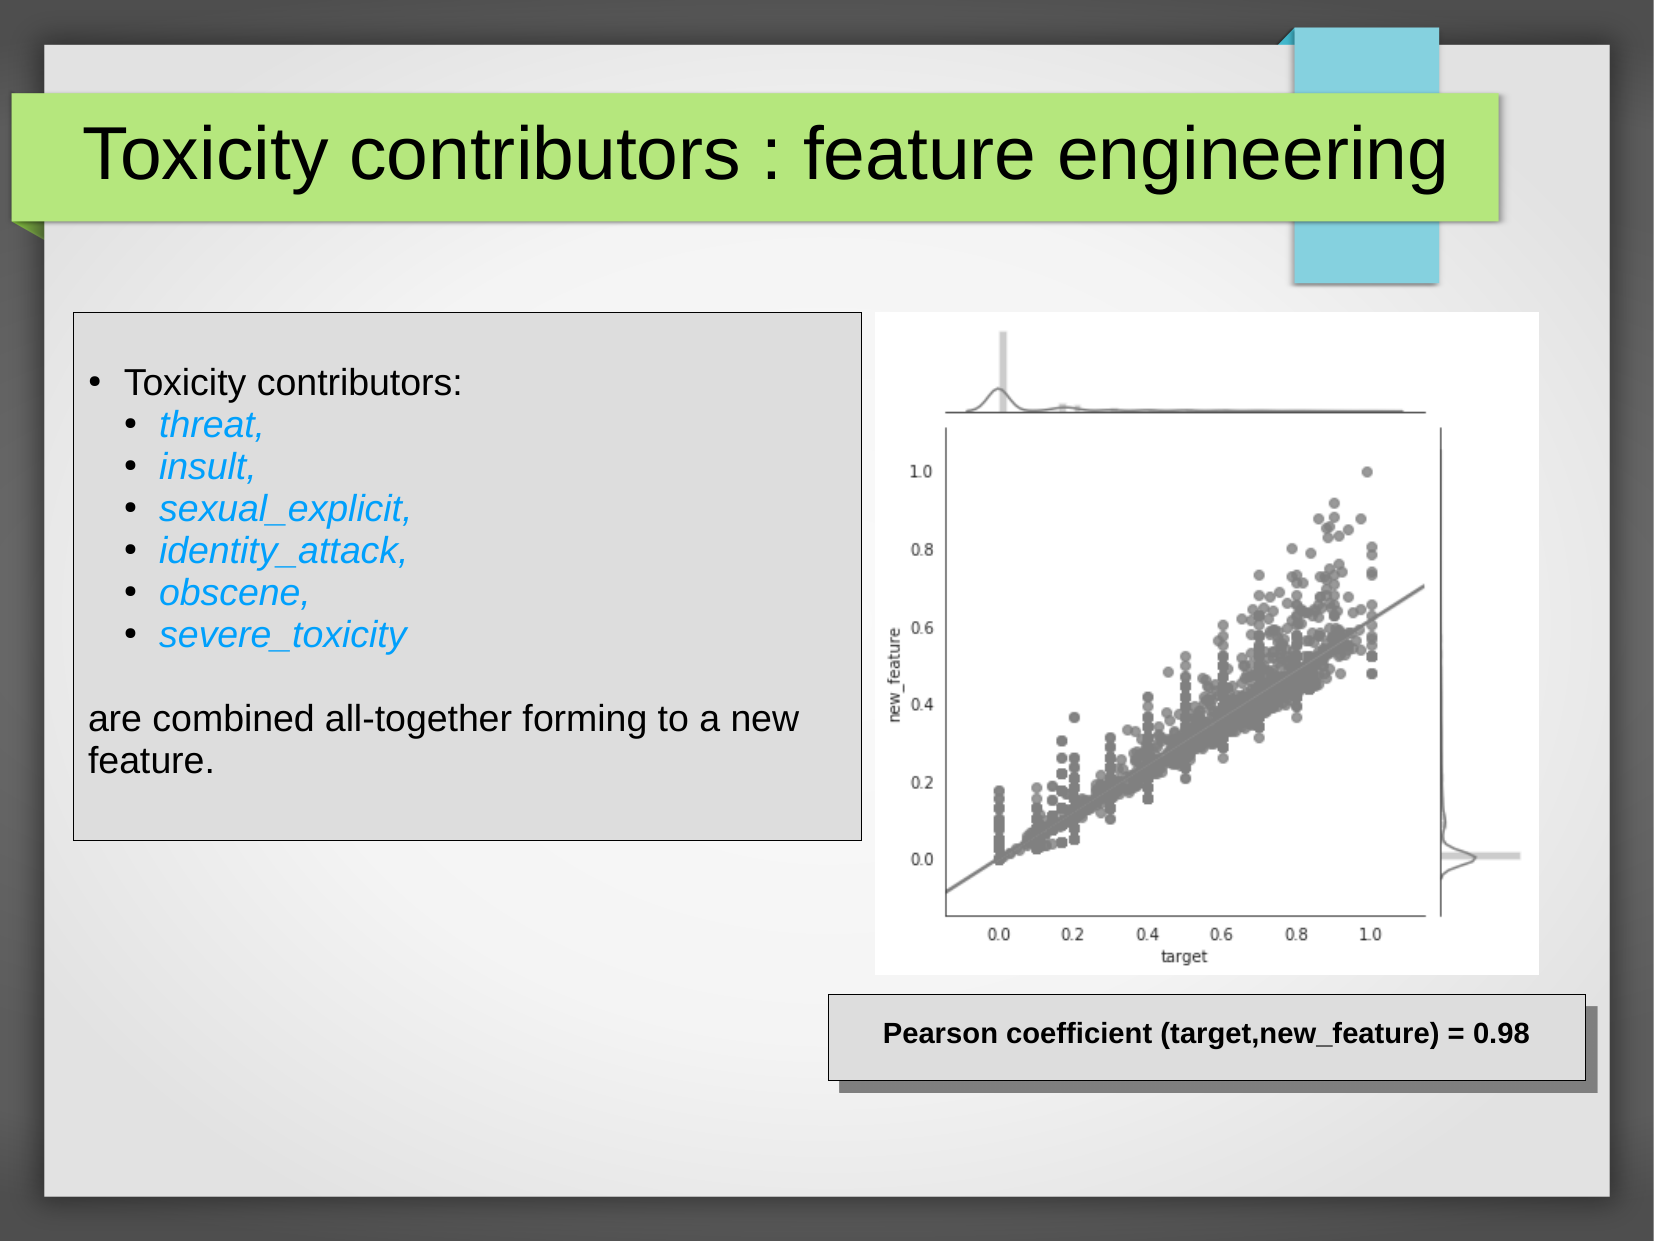

# Toxicity contributors : feature engineering
Toxicity contributors:
threat,
insult,
sexual_explicit,
identity_attack,
obscene,
severe_toxicity
are combined all-together forming to a new feature.
Pearson coefficient (target,new_feature) = 0.98